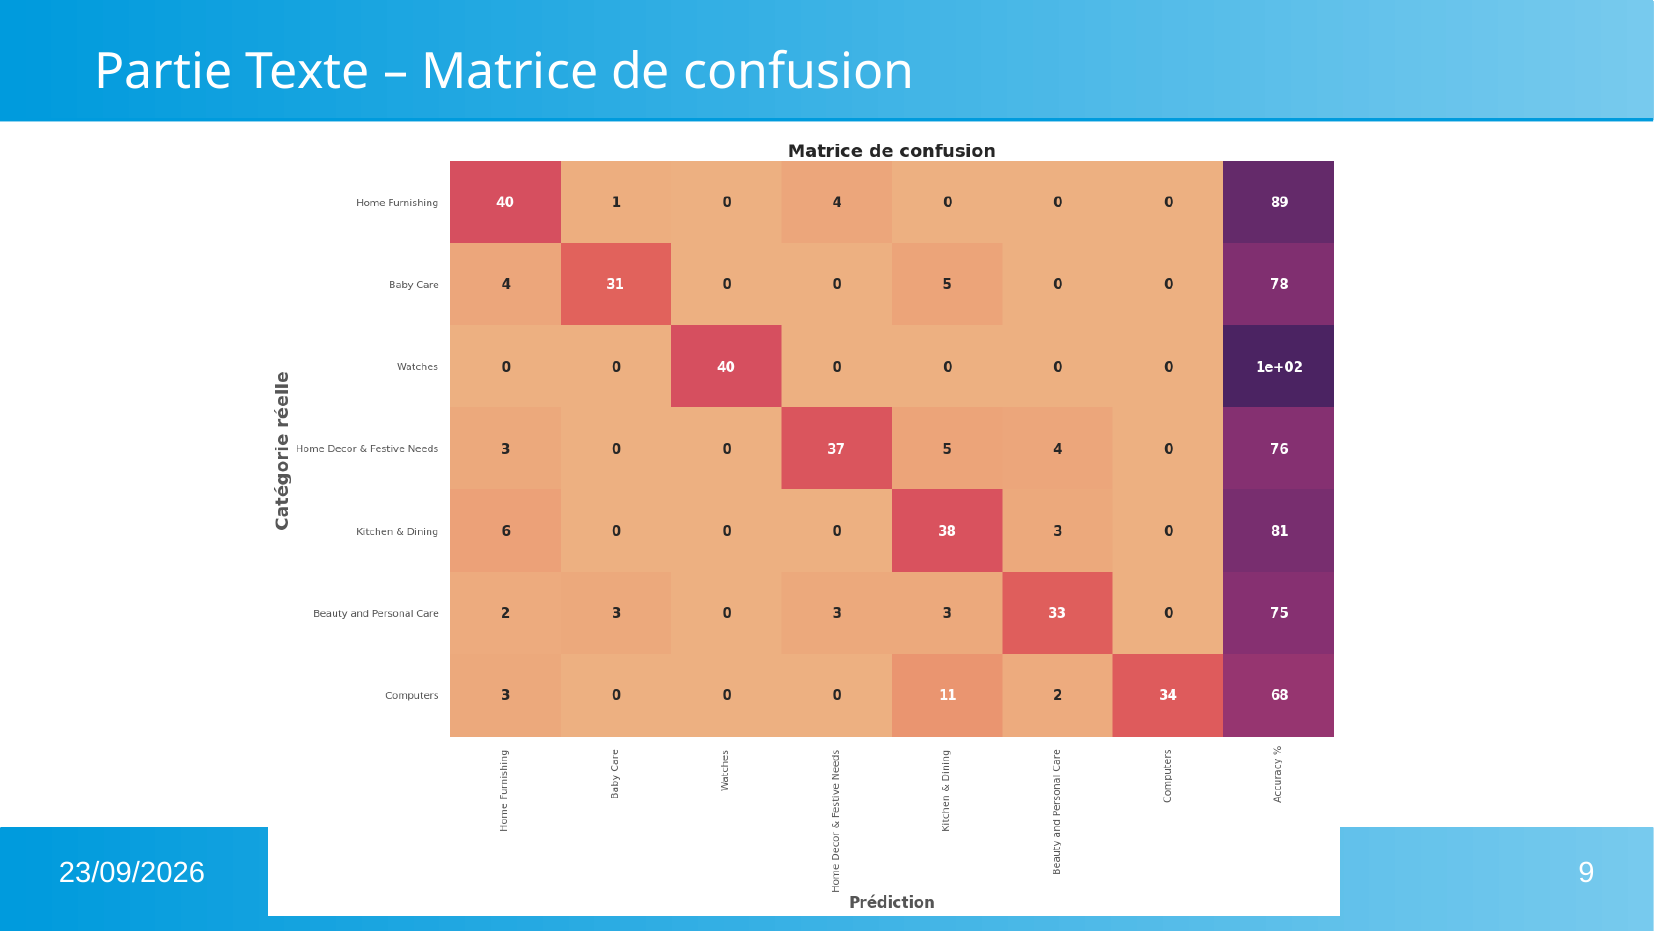

# Partie Texte – Matrice de confusion
9